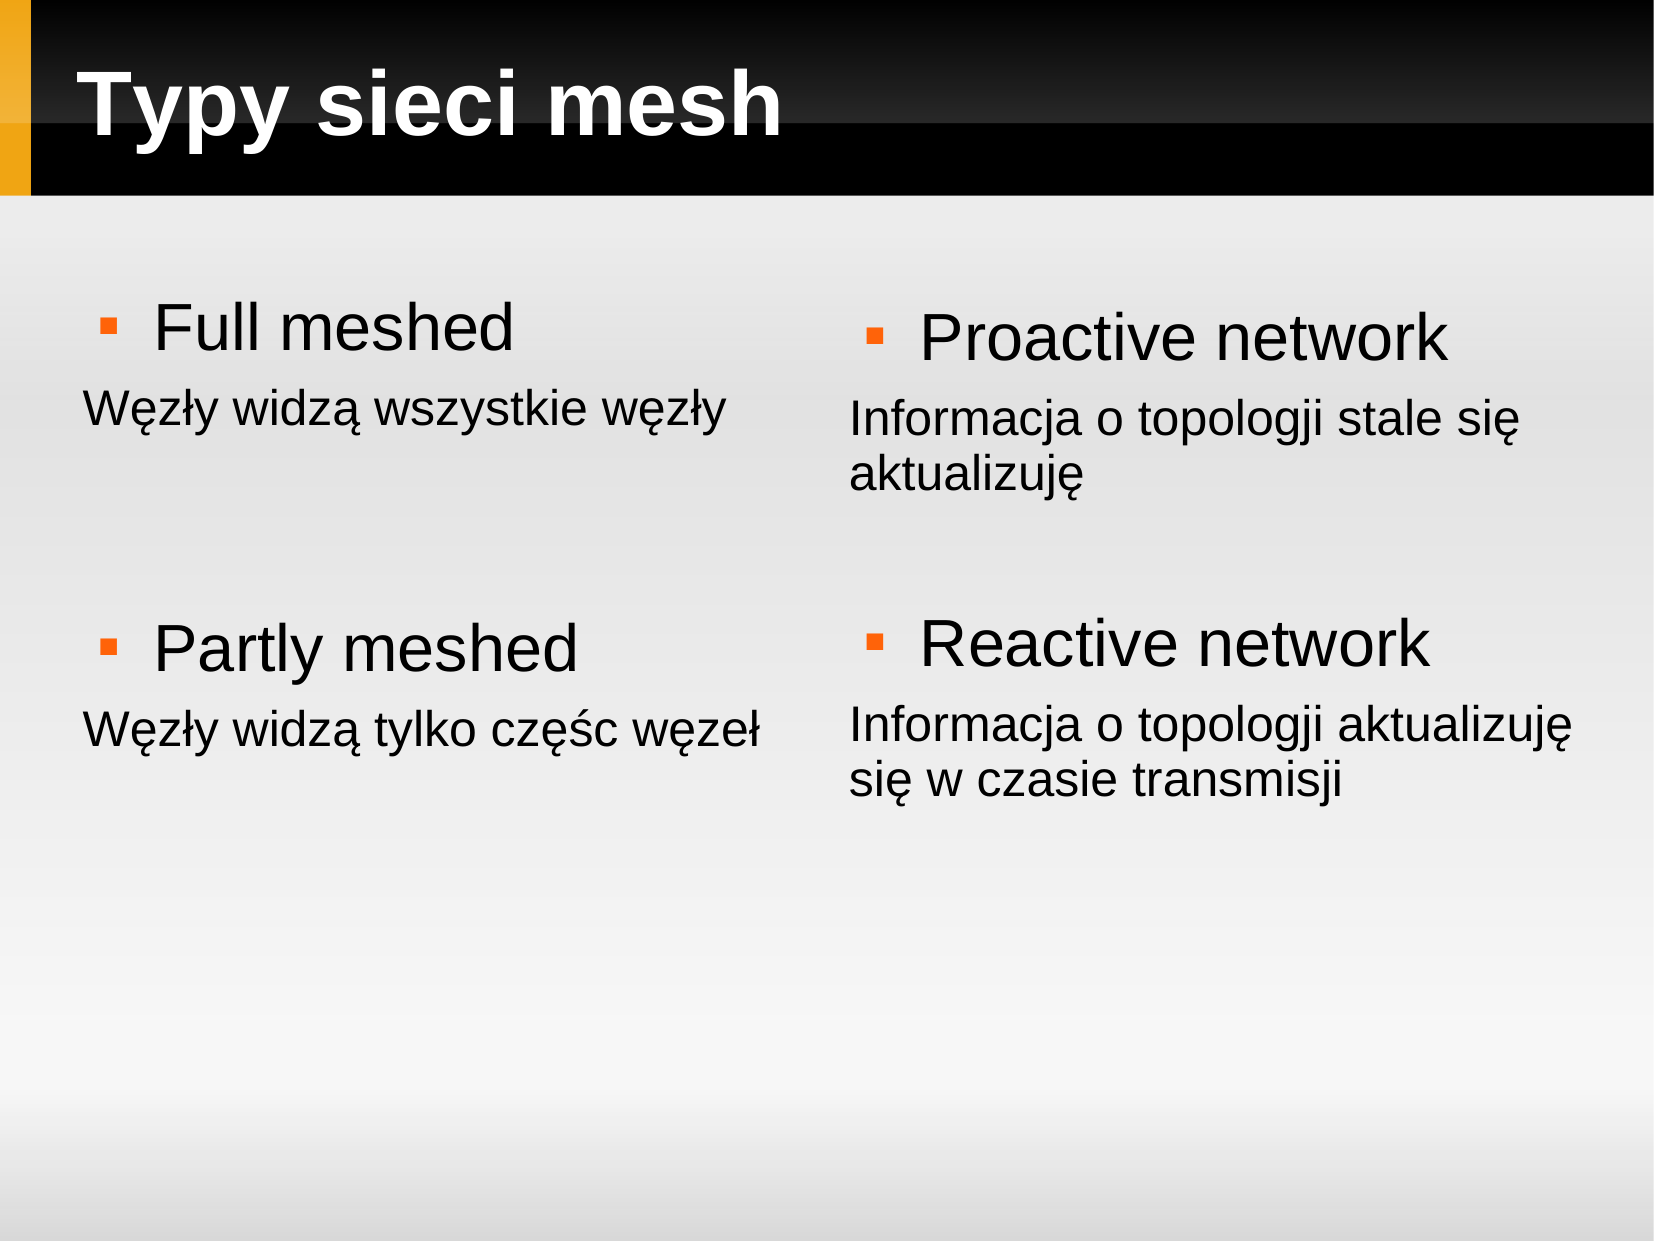

# Typy sieci mesh
Full meshed
Węzły widzą wszystkie węzły
Partly meshed
Węzły widzą tylko częśc węzeł
Proactive network
Informacja o topologji stale się aktualizuję
Reactive network
Informacja o topologji aktualizuję się w czasie transmisji